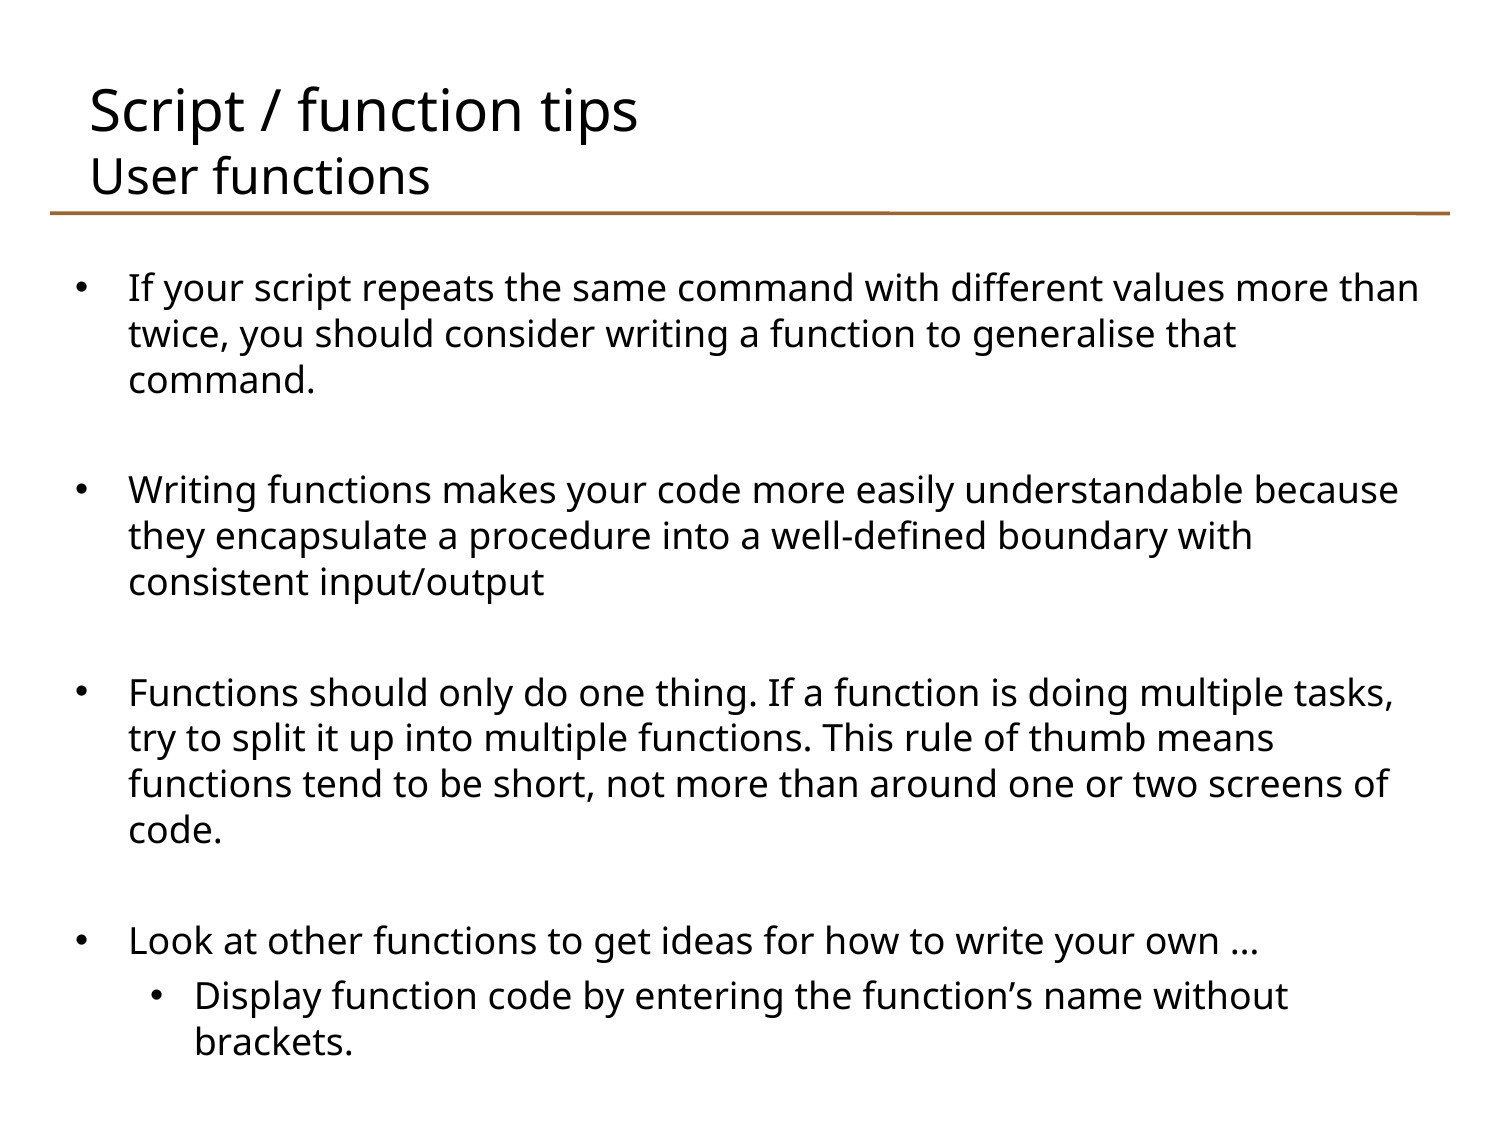

Script / function tips
User functions
If your script repeats the same command with different values more than twice, you should consider writing a function to generalise that command.
Writing functions makes your code more easily understandable because they encapsulate a procedure into a well-defined boundary with consistent input/output
Functions should only do one thing. If a function is doing multiple tasks, try to split it up into multiple functions. This rule of thumb means functions tend to be short, not more than around one or two screens of code.
Look at other functions to get ideas for how to write your own …
Display function code by entering the function’s name without brackets.